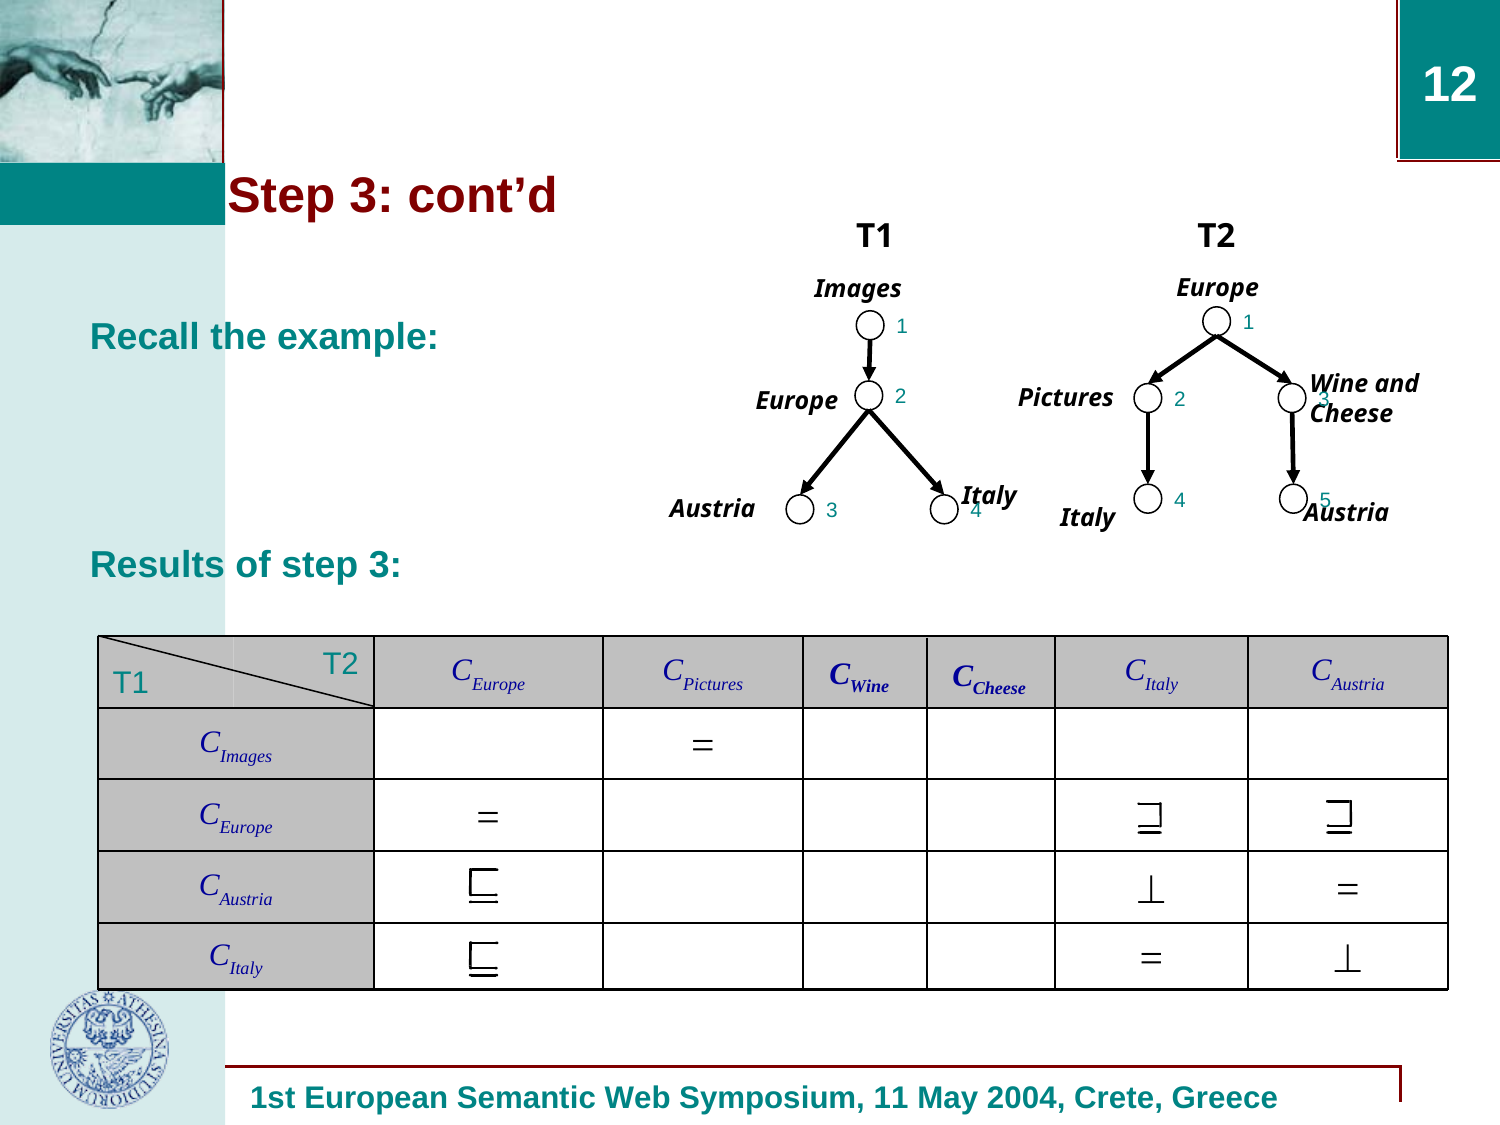

12
# Step 3: cont’d
T1
T2
Europe
Images
1
1
Wine and
Cheese
 Pictures
Europe
2
2
3
Italy
4
5
 Austria
 Austria
 Italy
3
4
Recall the example:
Results of step 3:
T1
T2
CEurope
CPictures
CItaly
CAustria
CImages
=
CEurope
=
CAustria

=
CItaly
=

CWine
CCheese